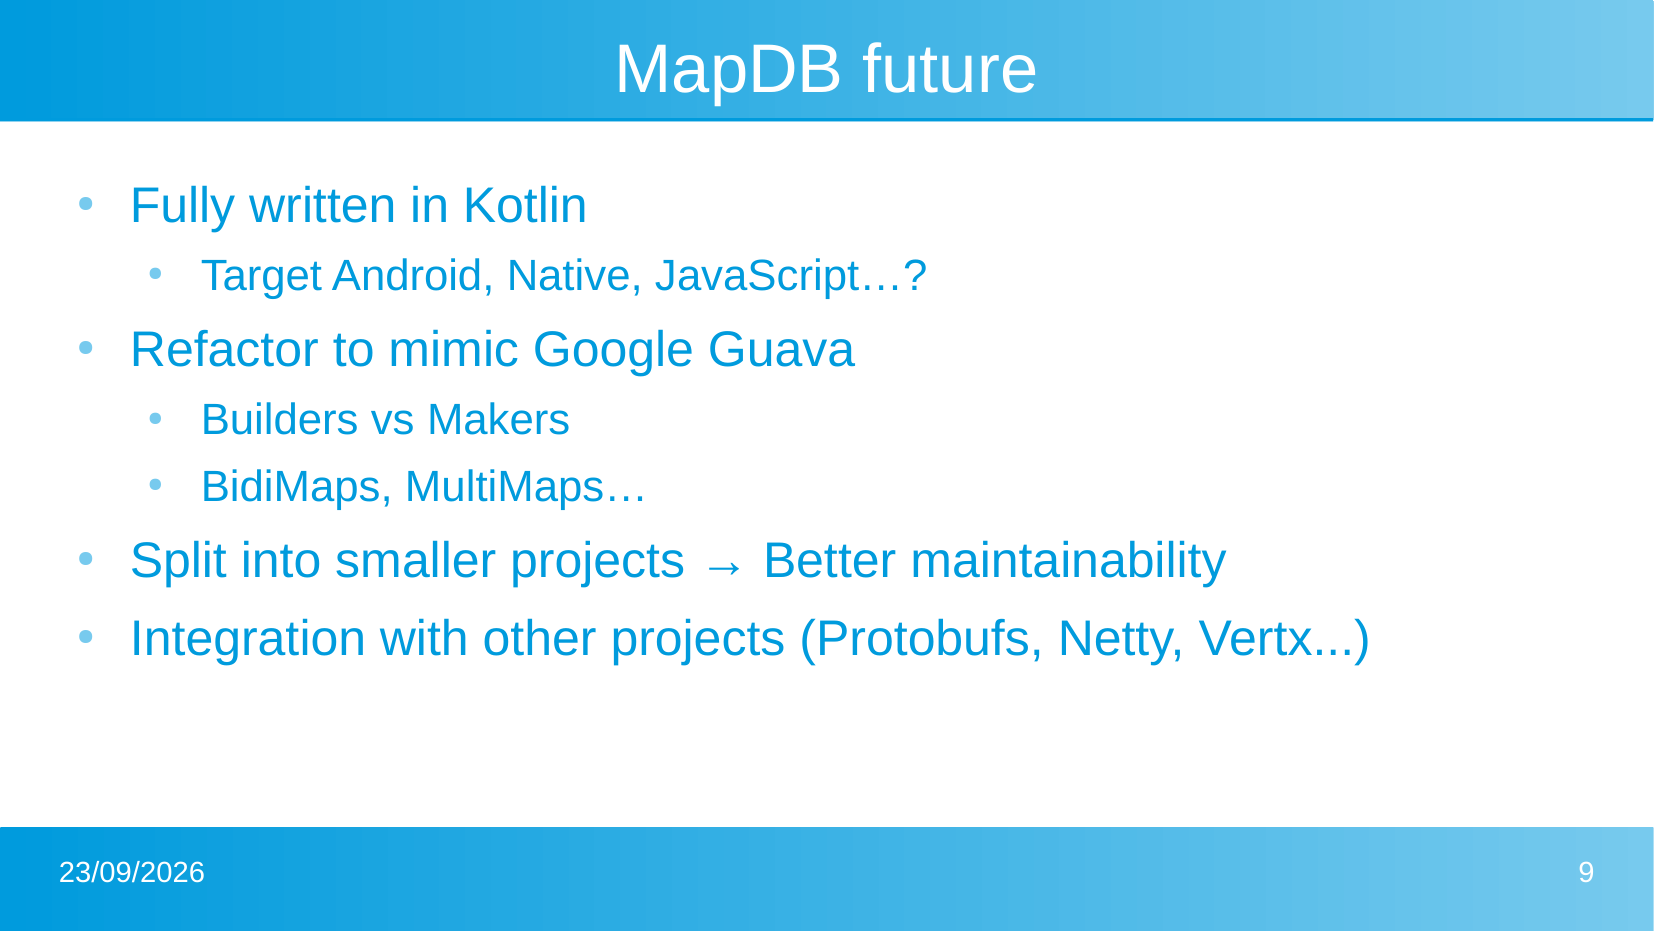

# MapDB future
Fully written in Kotlin
Target Android, Native, JavaScript…?
Refactor to mimic Google Guava
Builders vs Makers
BidiMaps, MultiMaps…
Split into smaller projects → Better maintainability
Integration with other projects (Protobufs, Netty, Vertx...)
9